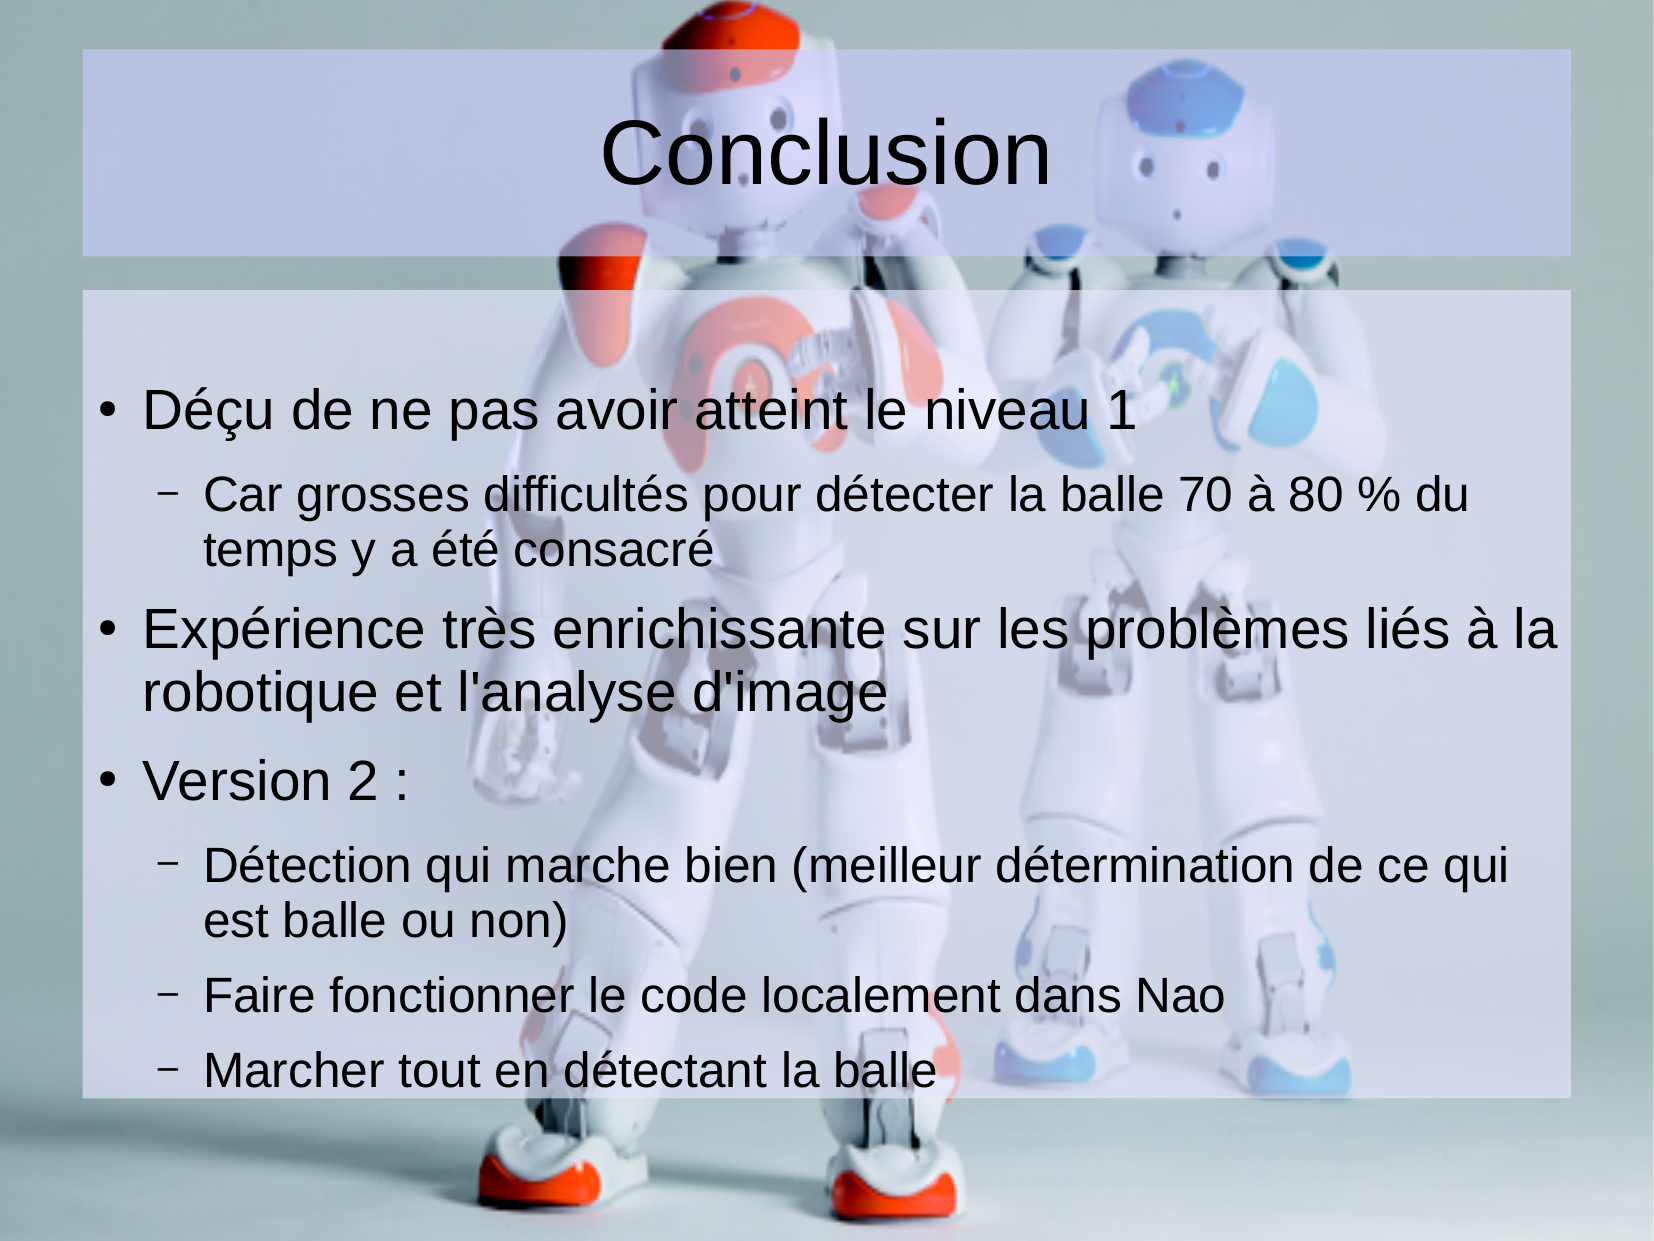

# Conclusion
Déçu de ne pas avoir atteint le niveau 1
Car grosses difficultés pour détecter la balle 70 à 80 % du temps y a été consacré
Expérience très enrichissante sur les problèmes liés à la robotique et l'analyse d'image
Version 2 :
Détection qui marche bien (meilleur détermination de ce qui est balle ou non)
Faire fonctionner le code localement dans Nao
Marcher tout en détectant la balle